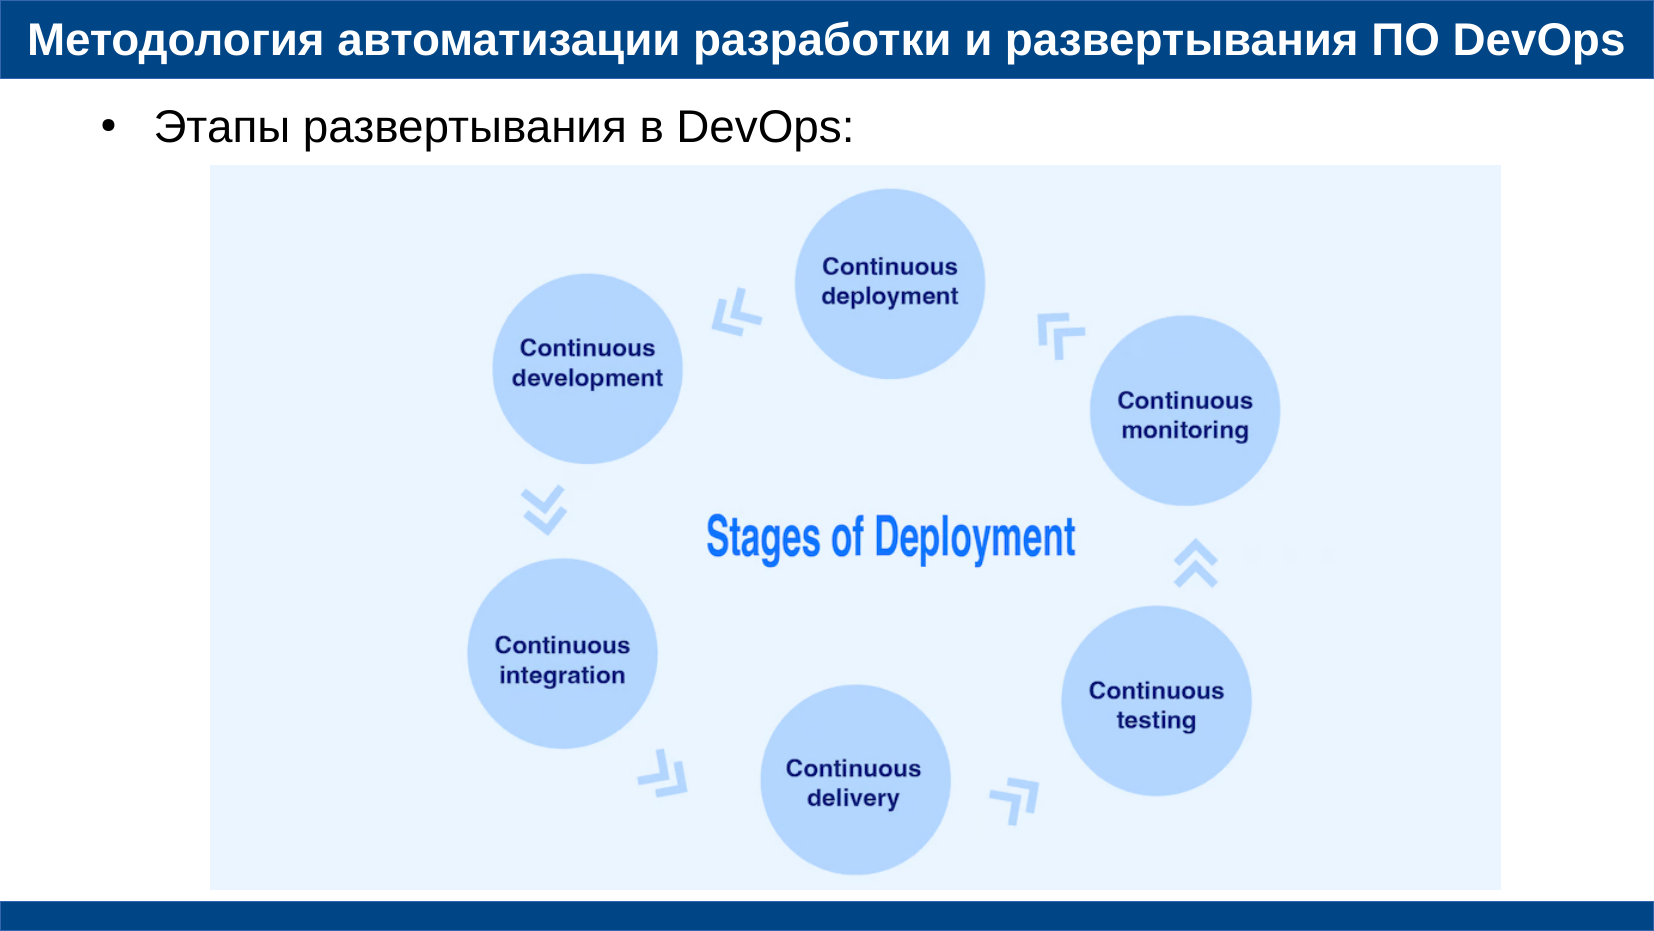

# Методология автоматизации разработки и развертывания ПО DevOps
Этапы развертывания в DevOps: